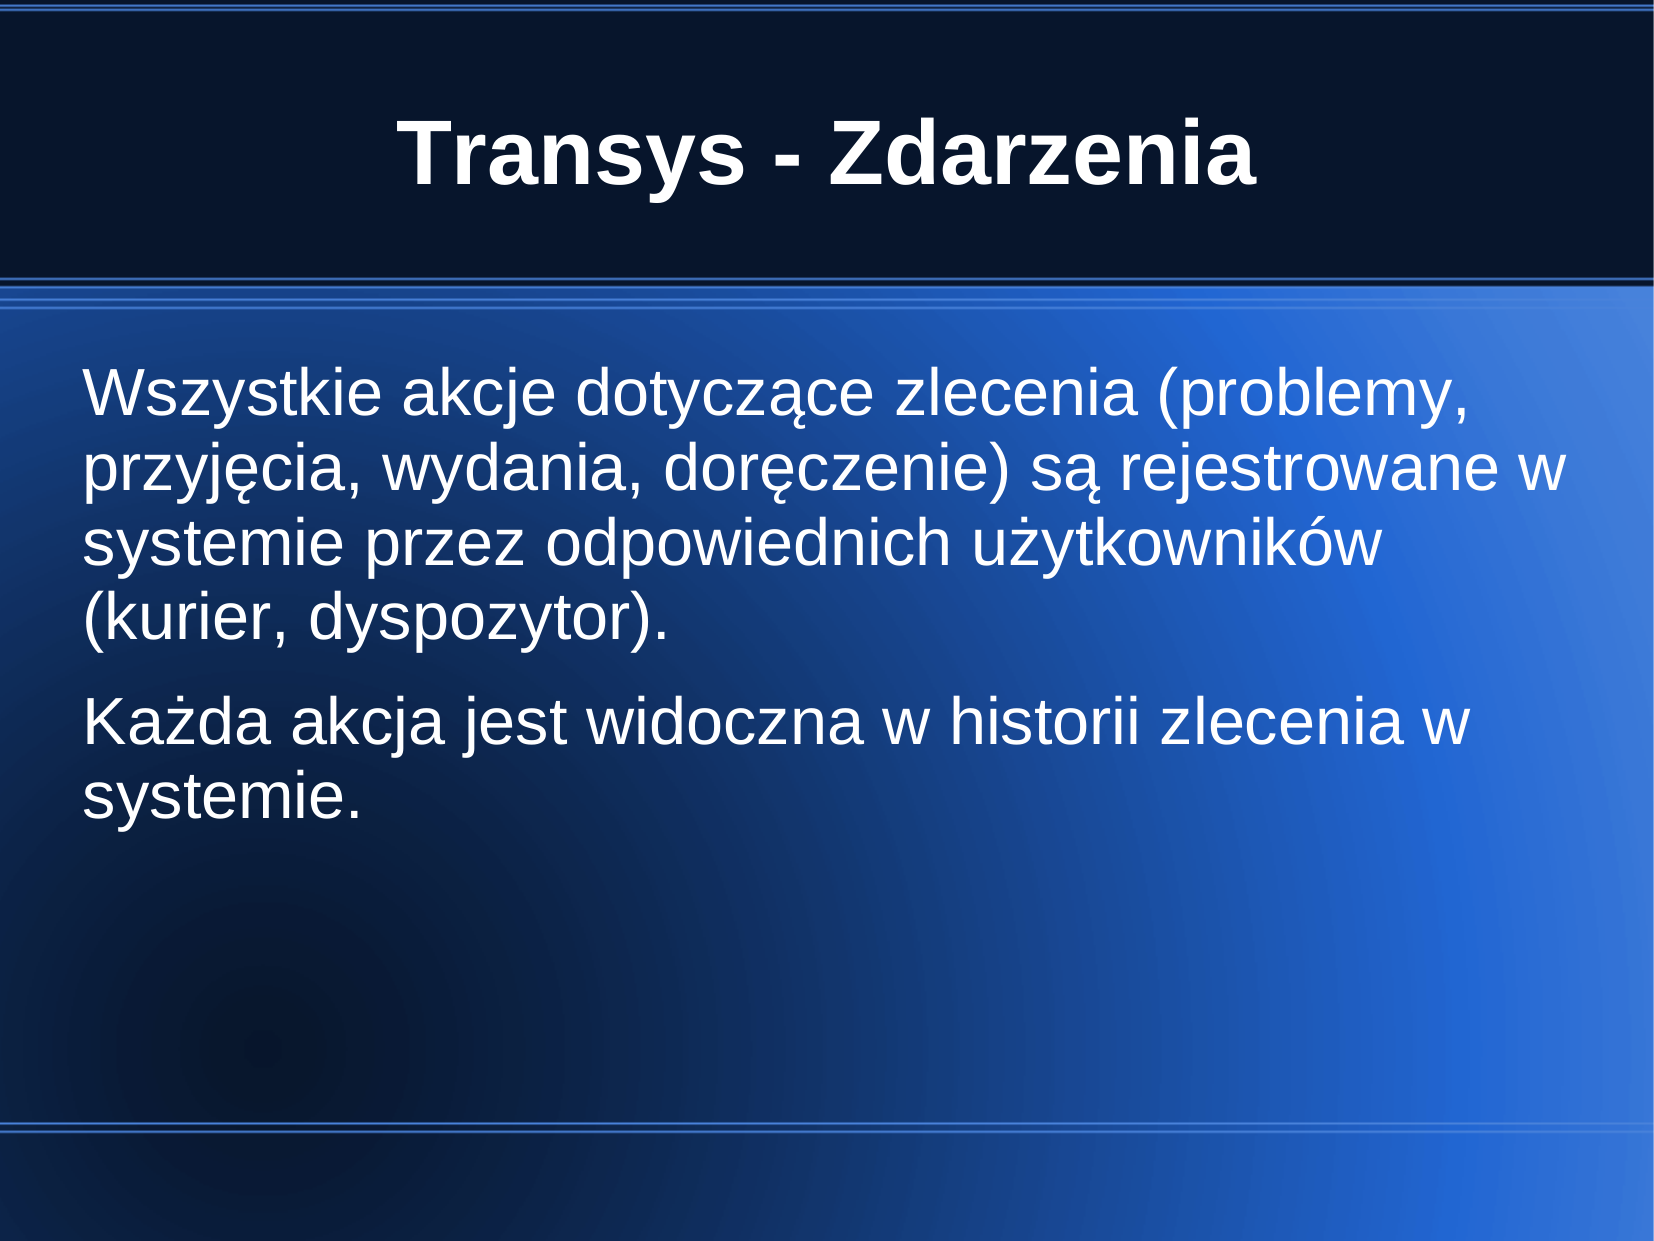

# Transys - Zdarzenia
Wszystkie akcje dotyczące zlecenia (problemy, przyjęcia, wydania, doręczenie) są rejestrowane w systemie przez odpowiednich użytkowników (kurier, dyspozytor).
Każda akcja jest widoczna w historii zlecenia w systemie.